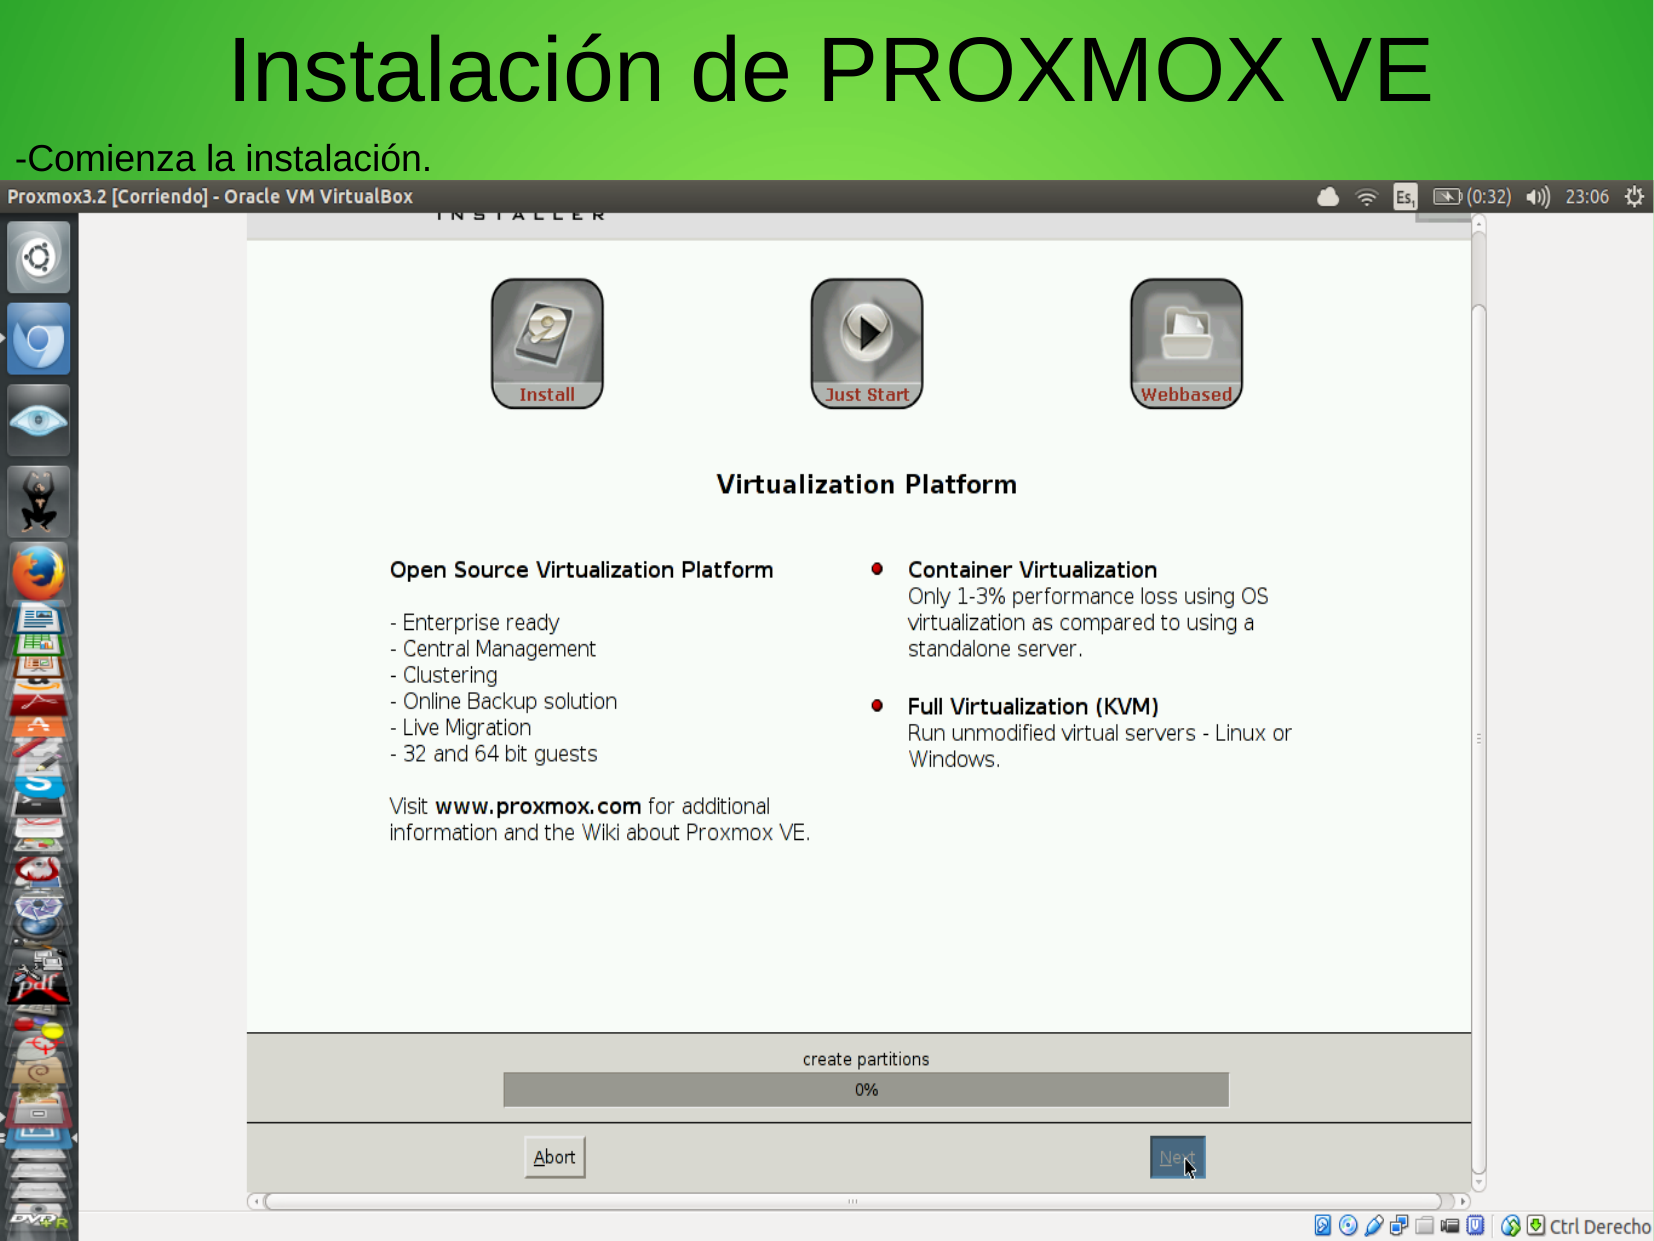

Instalación de PROXMOX VE
-Comienza la instalación.